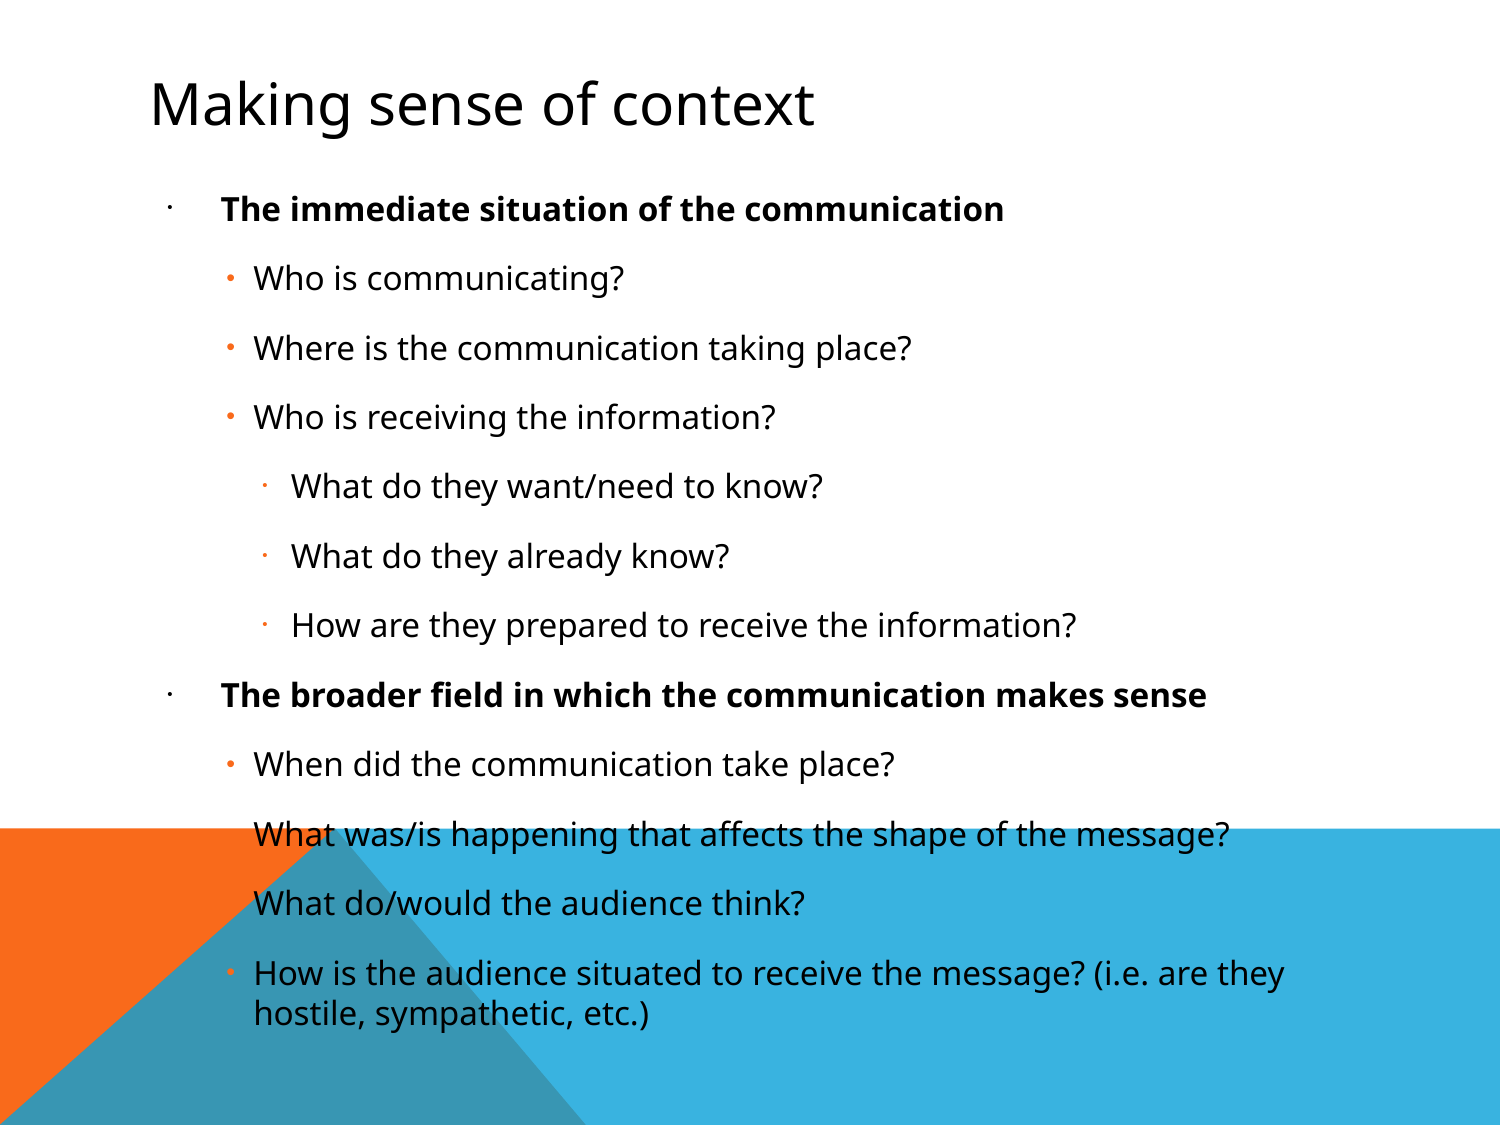

# Making sense of context
The immediate situation of the communication
Who is communicating?
Where is the communication taking place?
Who is receiving the information?
What do they want/need to know?
What do they already know?
How are they prepared to receive the information?
The broader field in which the communication makes sense
When did the communication take place?
What was/is happening that affects the shape of the message?
What do/would the audience think?
How is the audience situated to receive the message? (i.e. are they hostile, sympathetic, etc.)